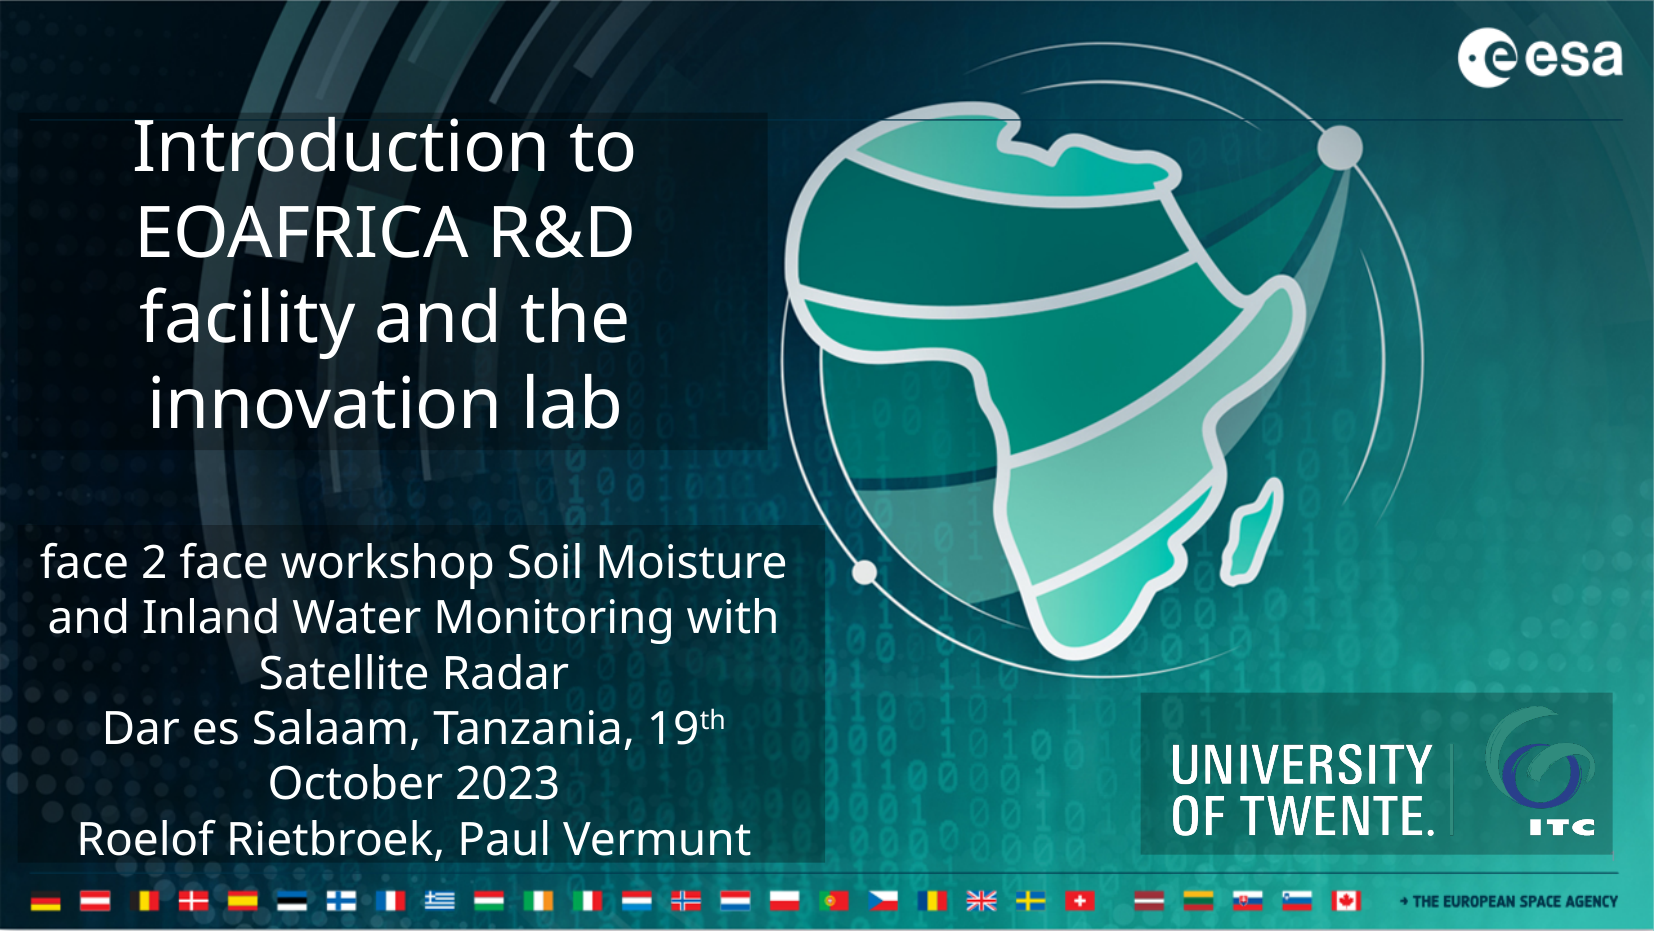

# Introduction to EOAFRICA R&D facility and the innovation lab
face 2 face workshop Soil Moisture and Inland Water Monitoring with Satellite Radar
Dar es Salaam, Tanzania, 19th October 2023
Roelof Rietbroek, Paul Vermunt